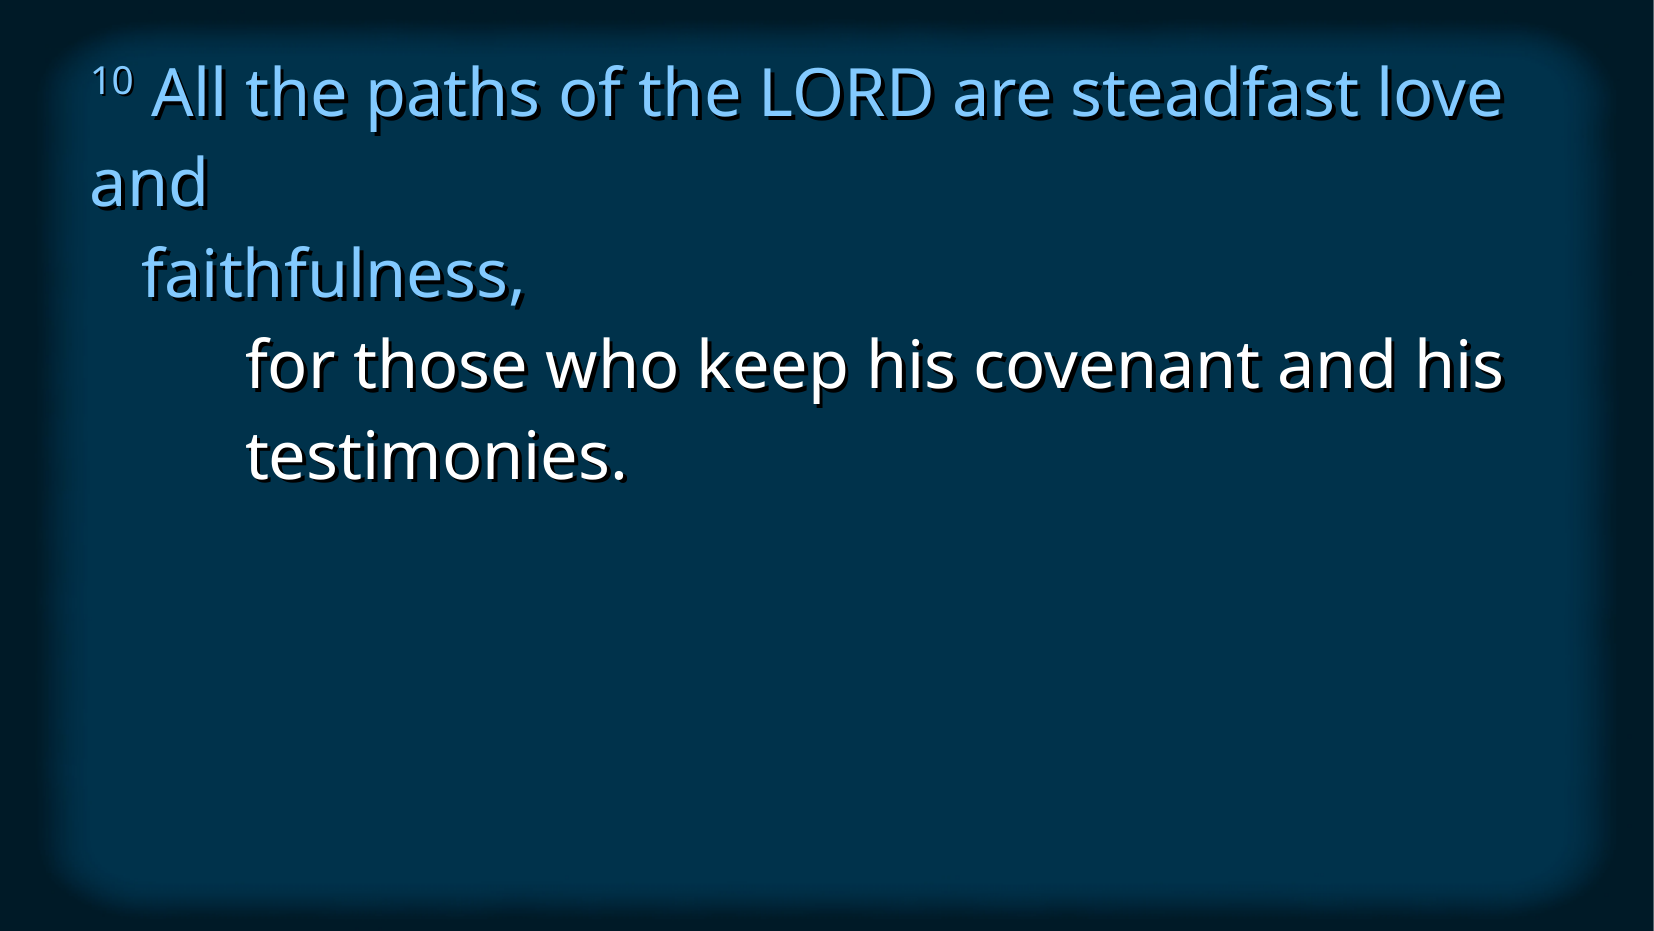

10 All the paths of the LORD are steadfast love and
 faithfulness,
 for those who keep his covenant and his
 testimonies.